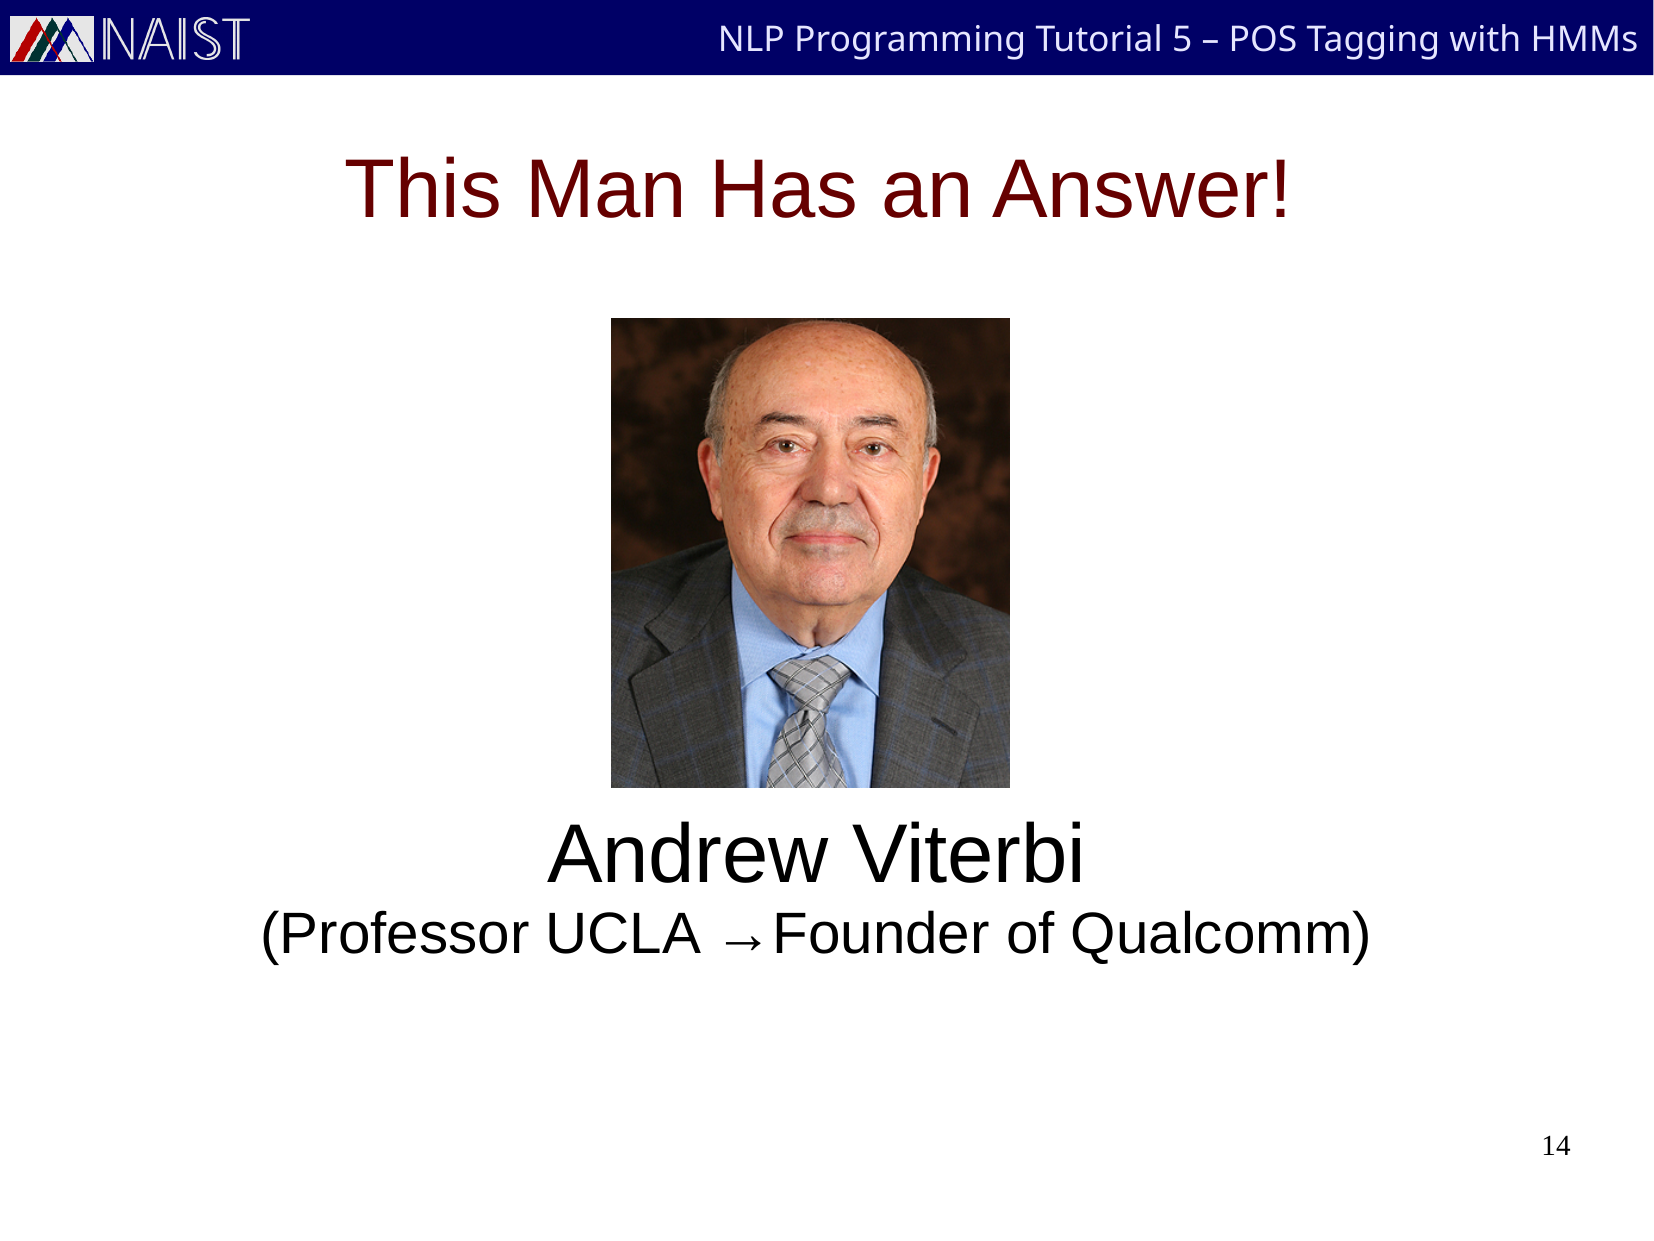

# This Man Has an Answer!
Andrew Viterbi
(Professor UCLA →Founder of Qualcomm)
14